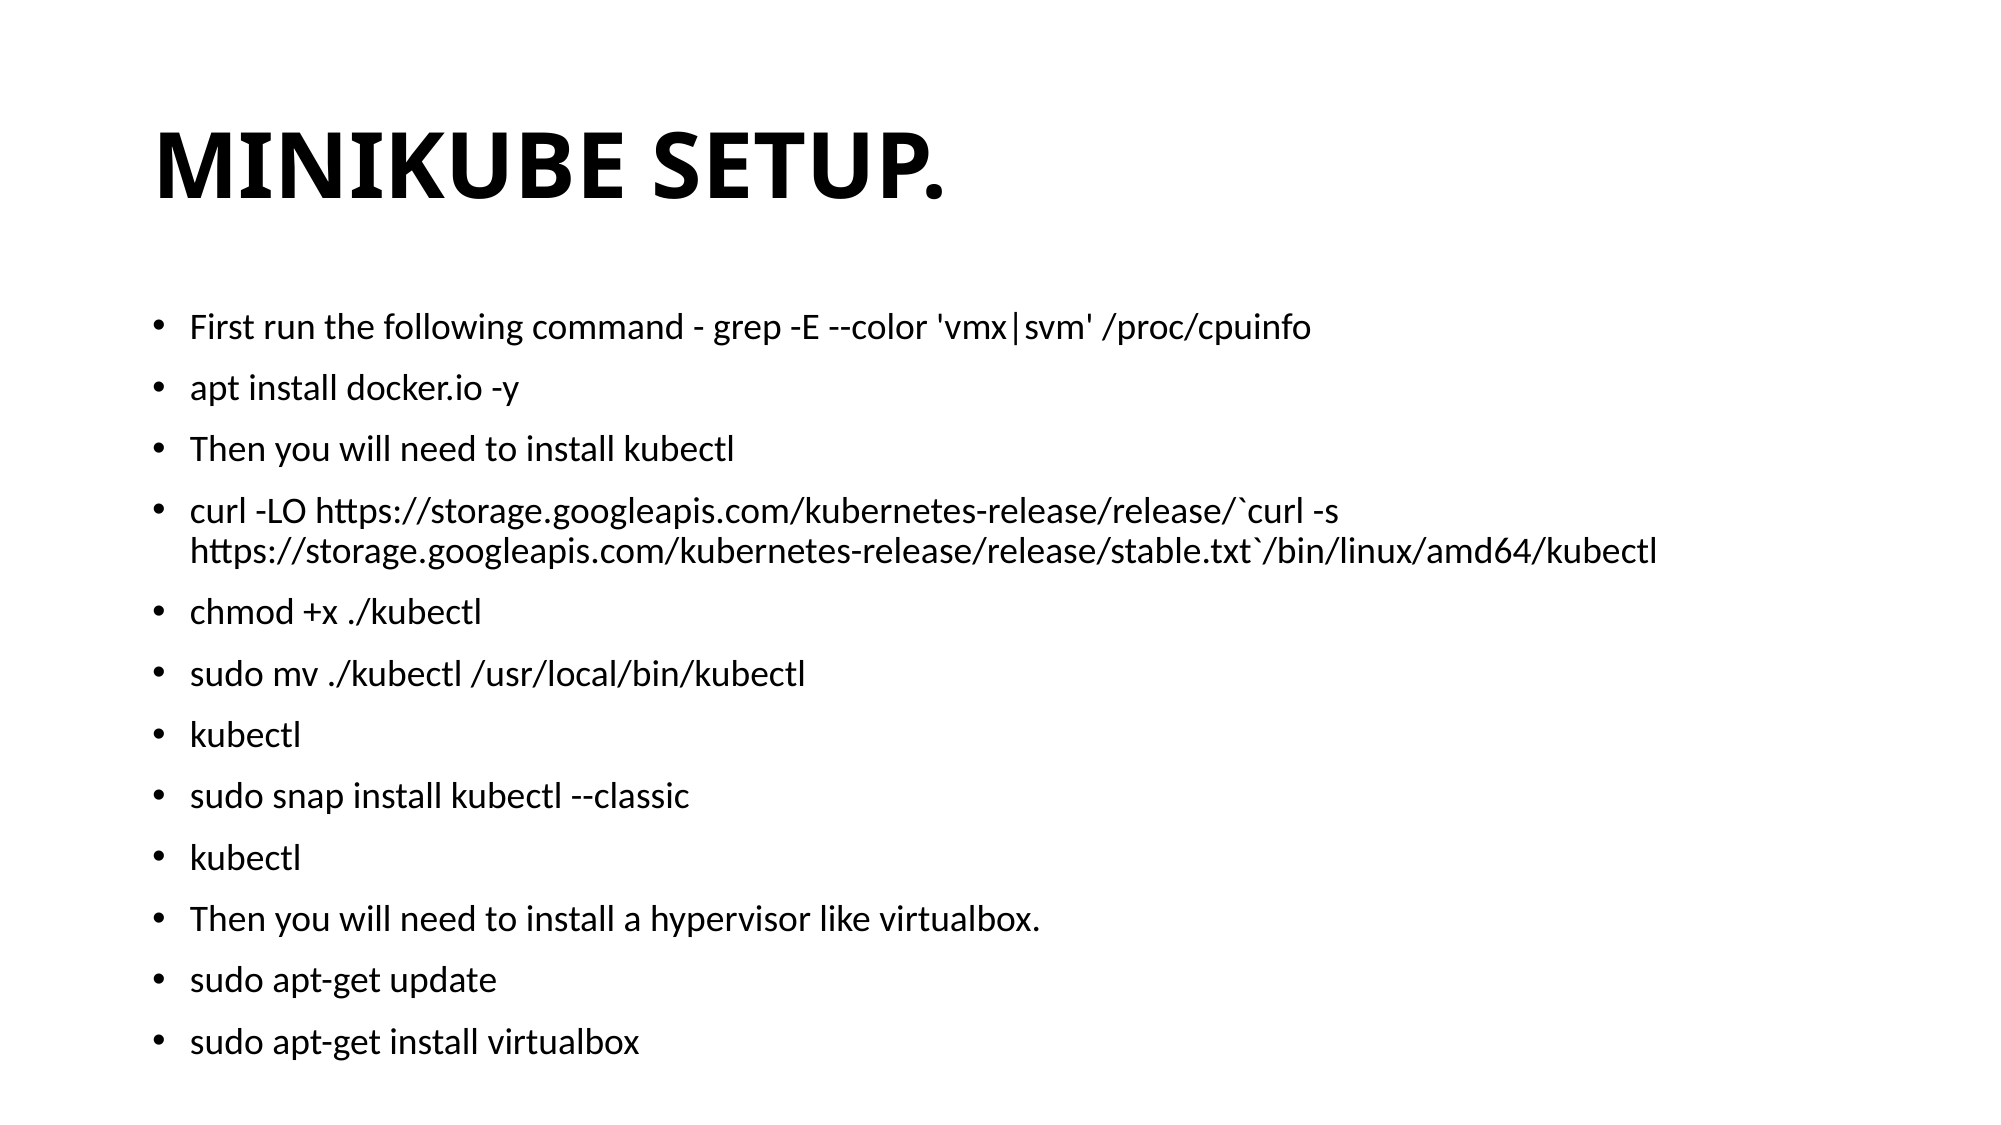

# MINIKUBE SETUP.
First run the following command - grep -E --color 'vmx|svm' /proc/cpuinfo
apt install docker.io -y
Then you will need to install kubectl
curl -LO https://storage.googleapis.com/kubernetes-release/release/`curl -s https://storage.googleapis.com/kubernetes-release/release/stable.txt`/bin/linux/amd64/kubectl
chmod +x ./kubectl
sudo mv ./kubectl /usr/local/bin/kubectl
kubectl
sudo snap install kubectl --classic
kubectl
Then you will need to install a hypervisor like virtualbox.
sudo apt-get update
sudo apt-get install virtualbox